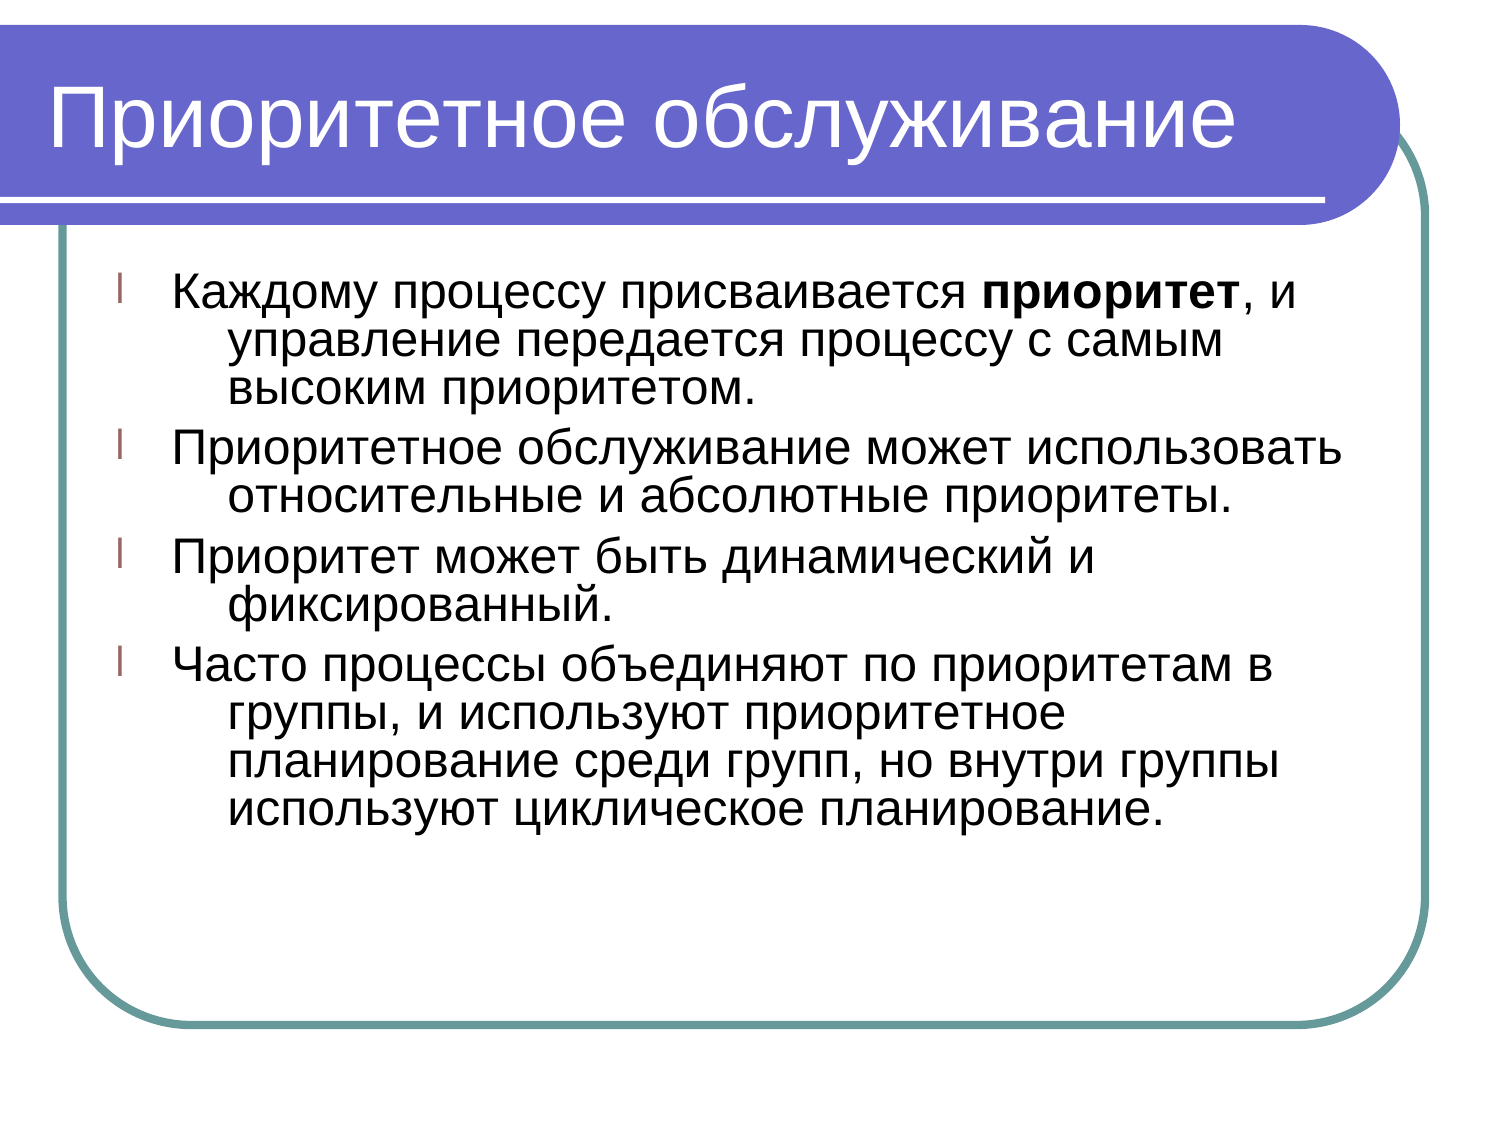

# Приоритетное обслуживание
Каждому процессу присваивается приоритет, и управление передается процессу с самым высоким приоритетом.
Приоритетное обслуживание может использовать относительные и абсолютные приоритеты.
Приоритет может быть динамический и фиксированный.
Часто процессы объединяют по приоритетам в группы, и используют приоритетное планирование среди групп, но внутри группы используют циклическое планирование.